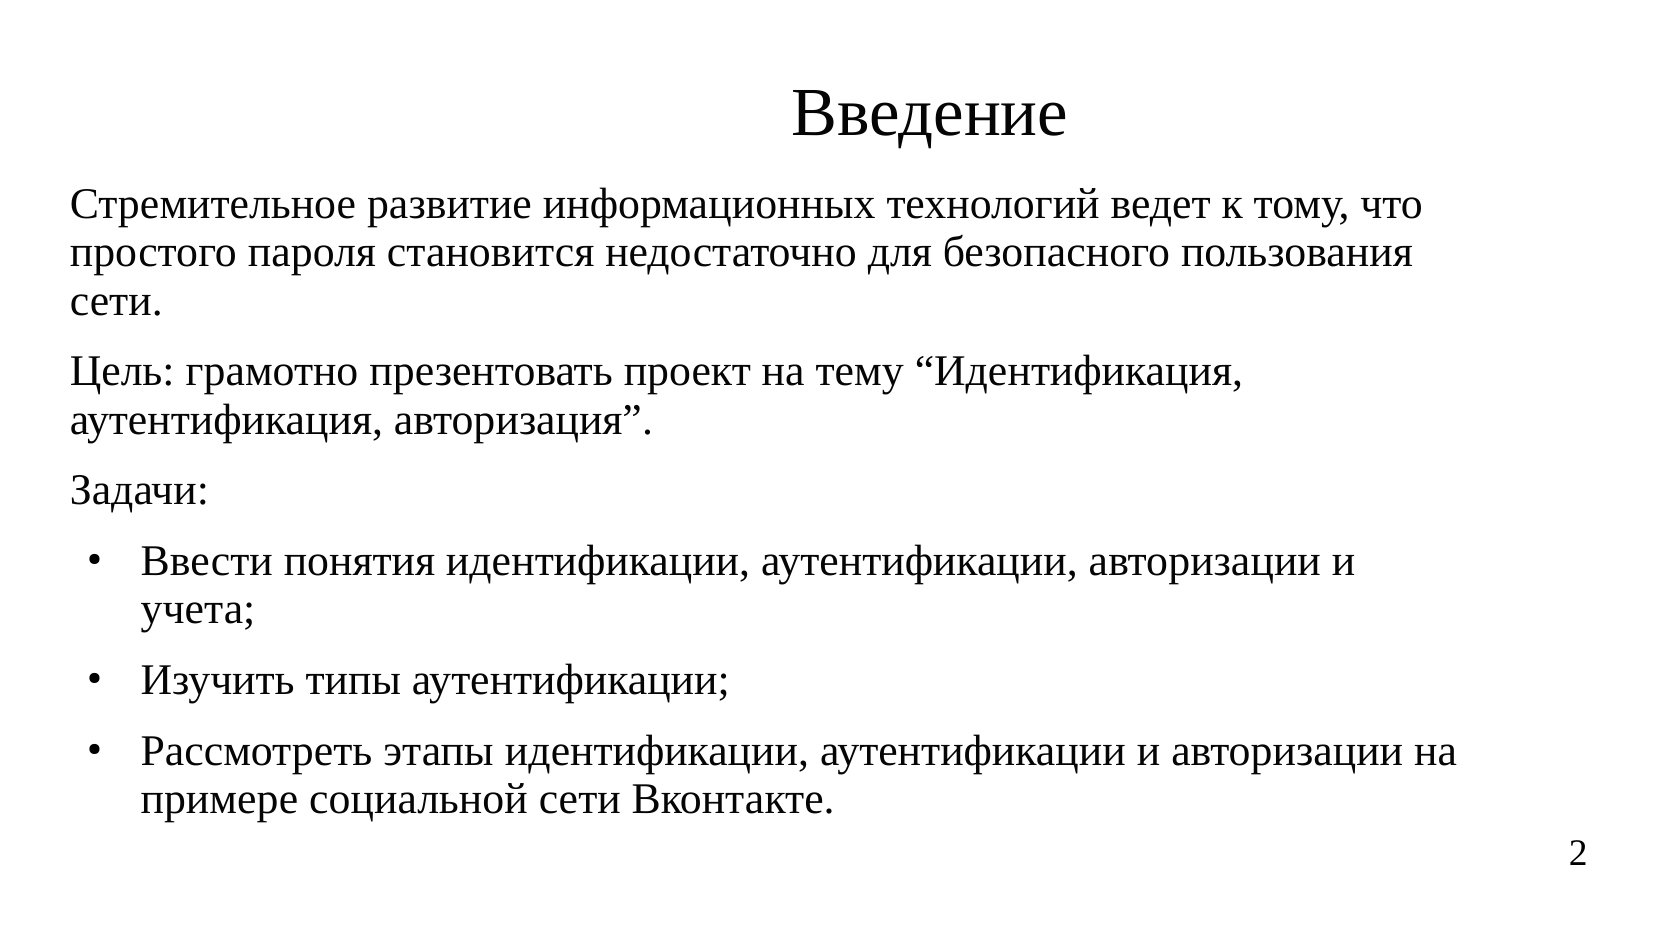

# Введение
Стремительное развитие информационных технологий ведет к тому, что простого пароля становится недостаточно для безопасного пользования сети.
Цель: грамотно презентовать проект на тему “Идентификация, аутентификация, авторизация”.
Задачи:
Ввести понятия идентификации, аутентификации, авторизации и учета;
Изучить типы аутентификации;
Рассмотреть этапы идентификации, аутентификации и авторизации на примере социальной сети Вконтакте.
2
2